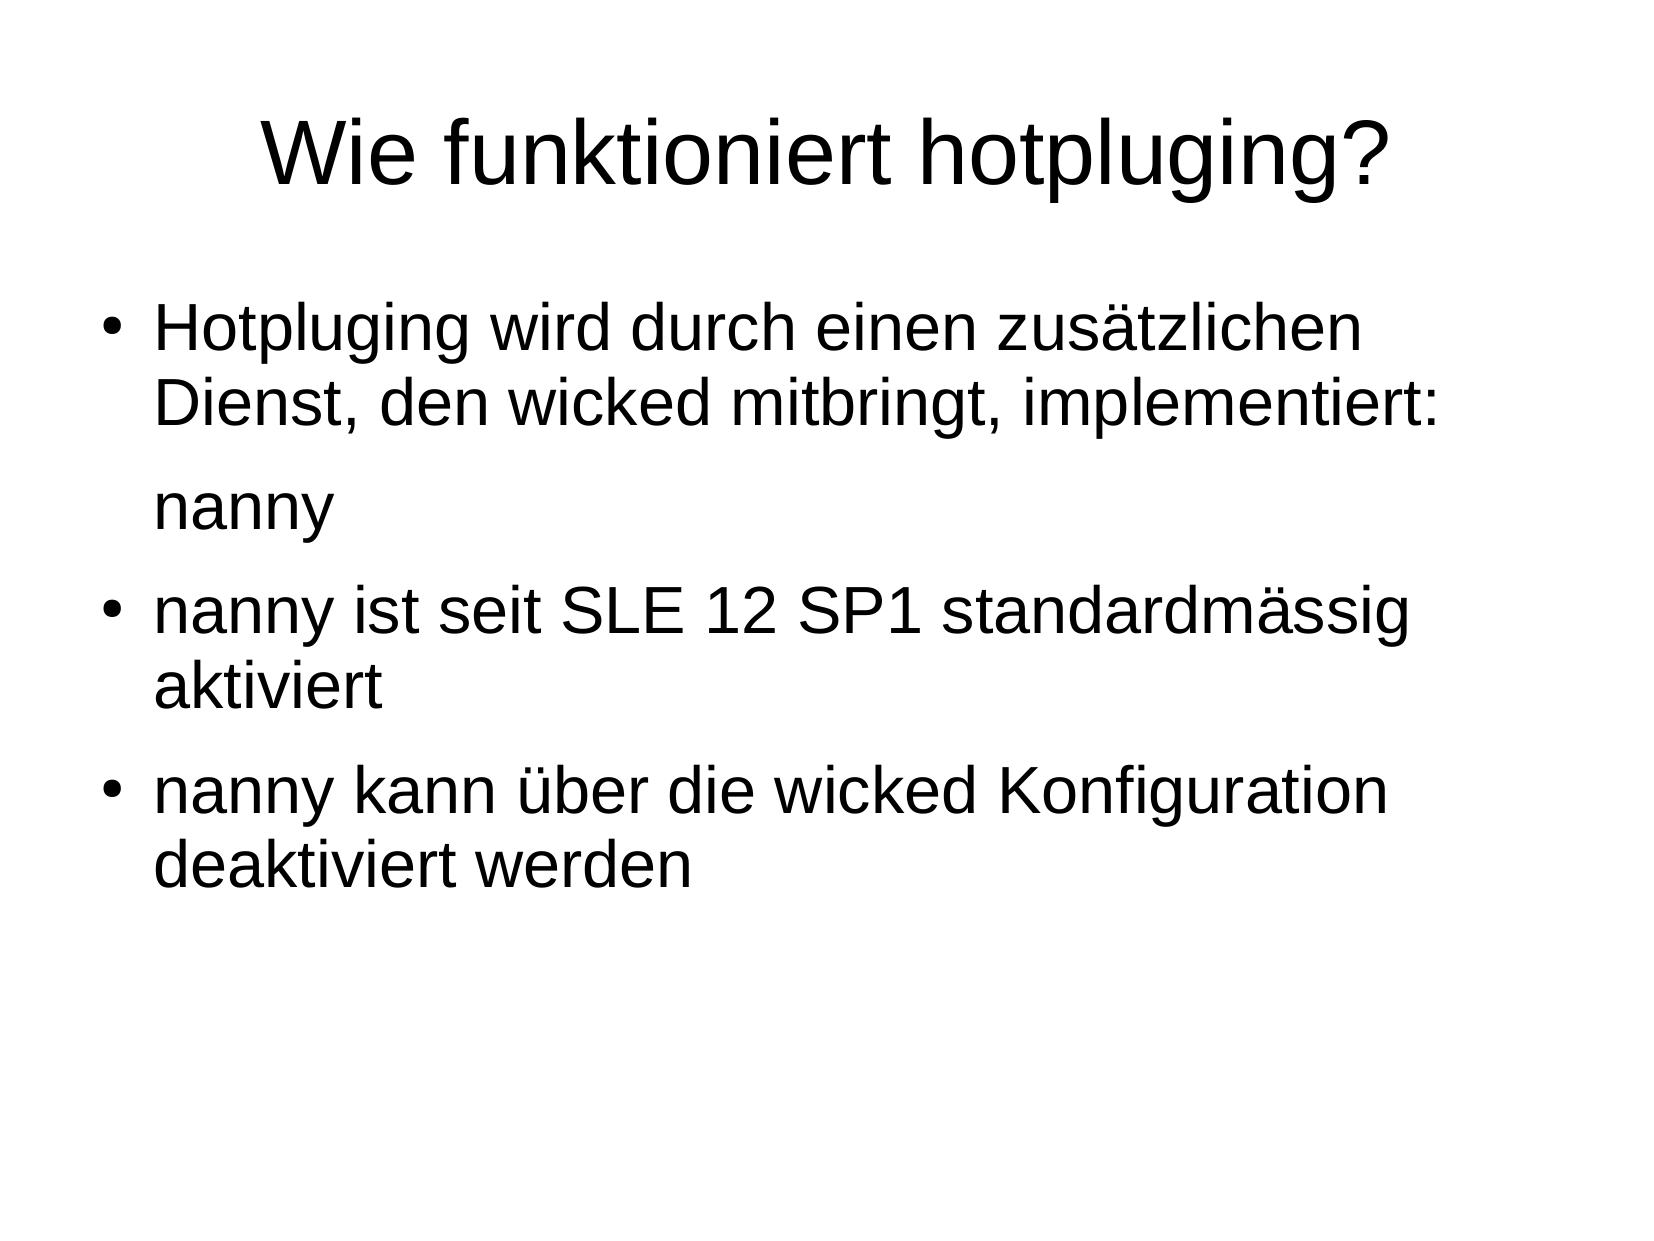

# Wie funktioniert hotpluging?
Hotpluging wird durch einen zusätzlichen Dienst, den wicked mitbringt, implementiert:
nanny
nanny ist seit SLE 12 SP1 standardmässig aktiviert
nanny kann über die wicked Konfiguration deaktiviert werden